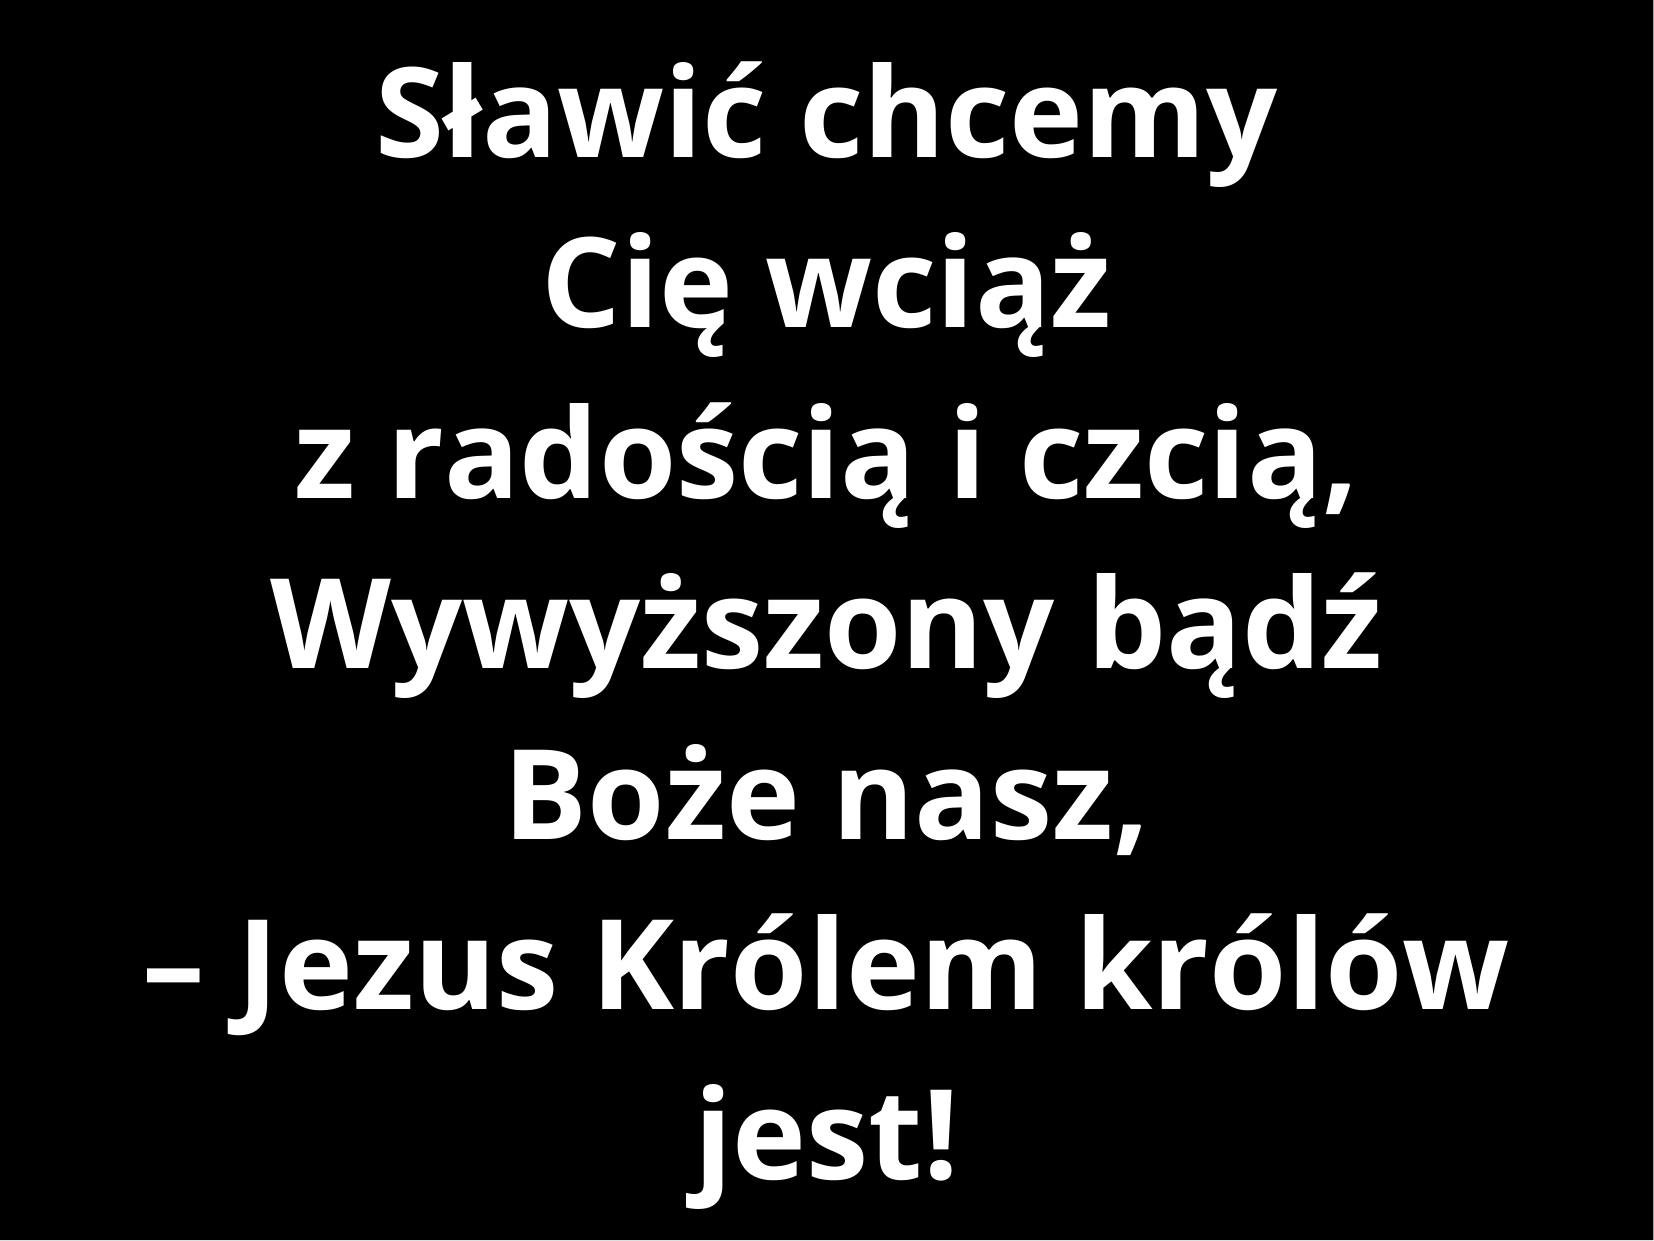

# Sławić chcemy Cię wciąż z radością i czcią, Wywyższony bądź Boże nasz, – Jezus Królem królów jest!